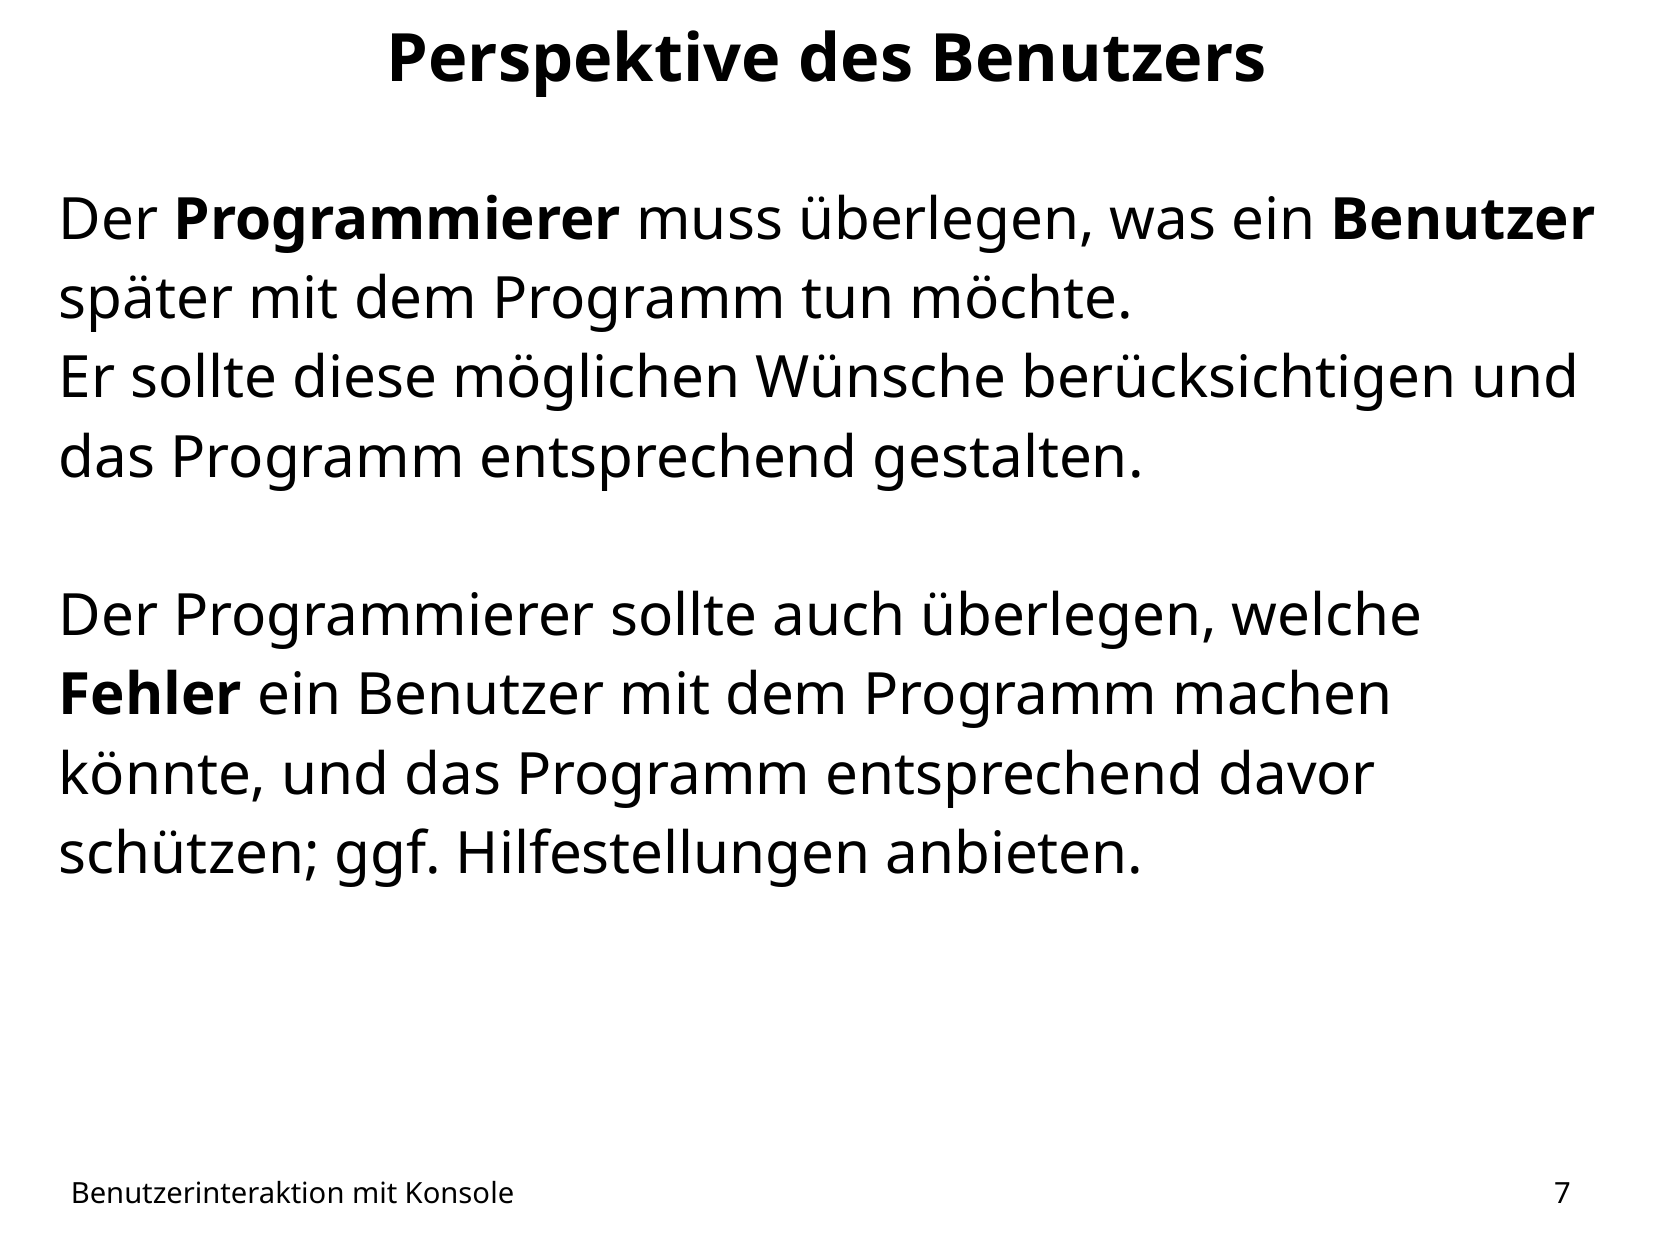

# Perspektive des Benutzers
Der Programmierer muss überlegen, was ein Benutzer später mit dem Programm tun möchte.
Er sollte diese möglichen Wünsche berücksichtigen und das Programm entsprechend gestalten.
Der Programmierer sollte auch überlegen, welche Fehler ein Benutzer mit dem Programm machen könnte, und das Programm entsprechend davor schützen; ggf. Hilfestellungen anbieten.
Benutzerinteraktion mit Konsole
7